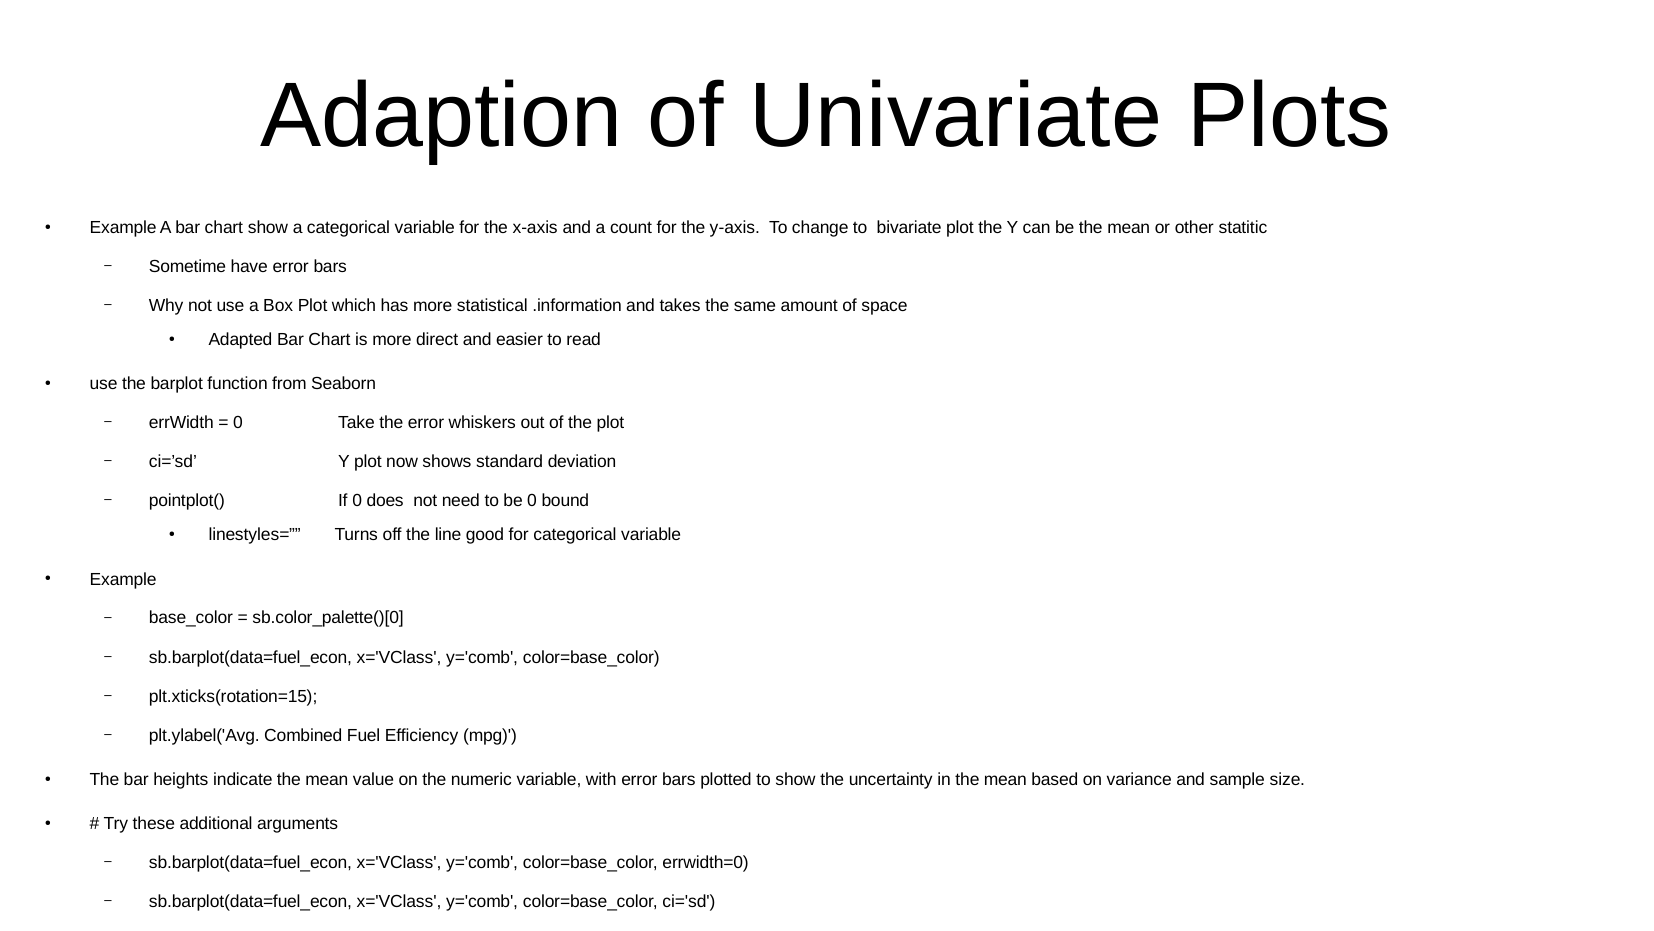

# Adaption of Univariate Plots
Example A bar chart show a categorical variable for the x-axis and a count for the y-axis. To change to bivariate plot the Y can be the mean or other statitic
Sometime have error bars
Why not use a Box Plot which has more statistical .information and takes the same amount of space
Adapted Bar Chart is more direct and easier to read
use the barplot function from Seaborn
errWidth = 0			 		Take the error whiskers out of the plot
ci=’sd’				 	 	Y plot now shows standard deviation
pointplot()			 	If 0 does not need to be 0 bound
linestyles=”” 	Turns off the line good for categorical variable
Example
base_color = sb.color_palette()[0]
sb.barplot(data=fuel_econ, x='VClass', y='comb', color=base_color)
plt.xticks(rotation=15);
plt.ylabel('Avg. Combined Fuel Efficiency (mpg)')
The bar heights indicate the mean value on the numeric variable, with error bars plotted to show the uncertainty in the mean based on variance and sample size.
# Try these additional arguments
sb.barplot(data=fuel_econ, x='VClass', y='comb', color=base_color, errwidth=0)
sb.barplot(data=fuel_econ, x='VClass', y='comb', color=base_color, ci='sd')